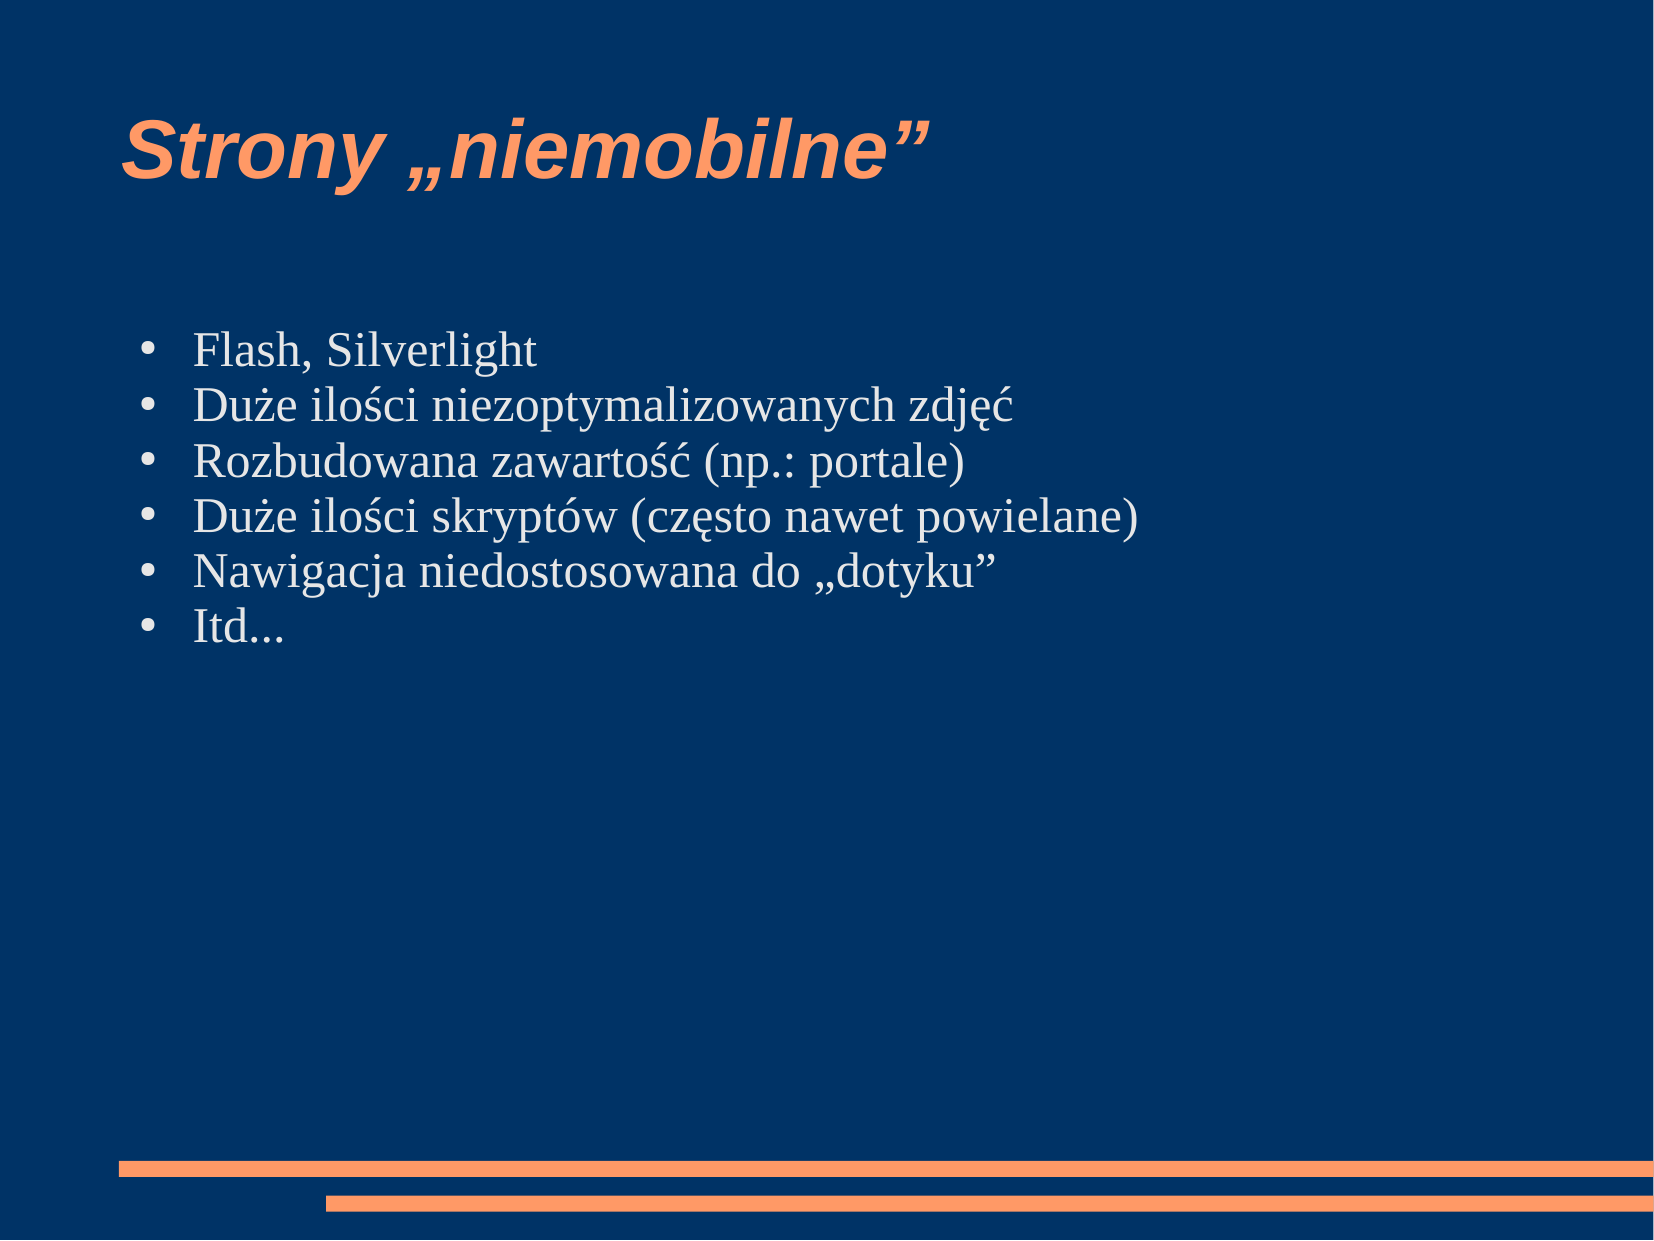

# Strony „niemobilne”
Flash, Silverlight
Duże ilości niezoptymalizowanych zdjęć
Rozbudowana zawartość (np.: portale)
Duże ilości skryptów (często nawet powielane)
Nawigacja niedostosowana do „dotyku”
Itd...